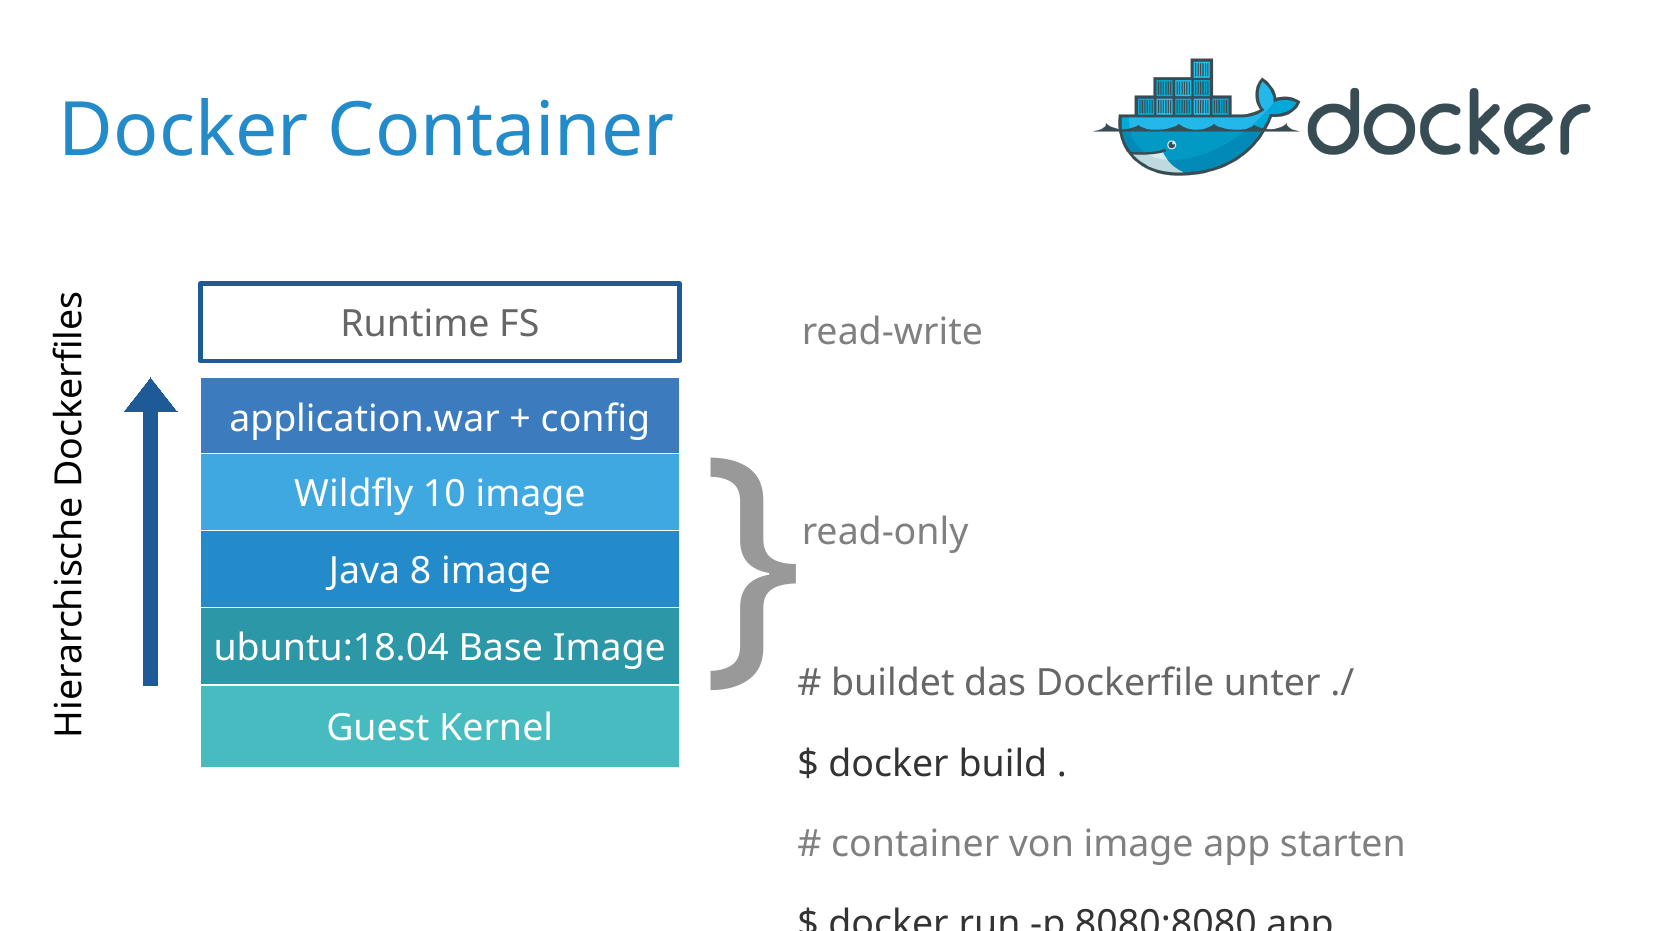

# Docker Container
Runtime FS
read-write
}
application.war + config
Wildfly 10 image
Hierarchische Dockerfiles
read-only
Java 8 image
ubuntu:18.04 Base Image
# buildet das Dockerfile unter ./
$ docker build .
# container von image app starten
$ docker run -p 8080:8080 app
Guest Kernel